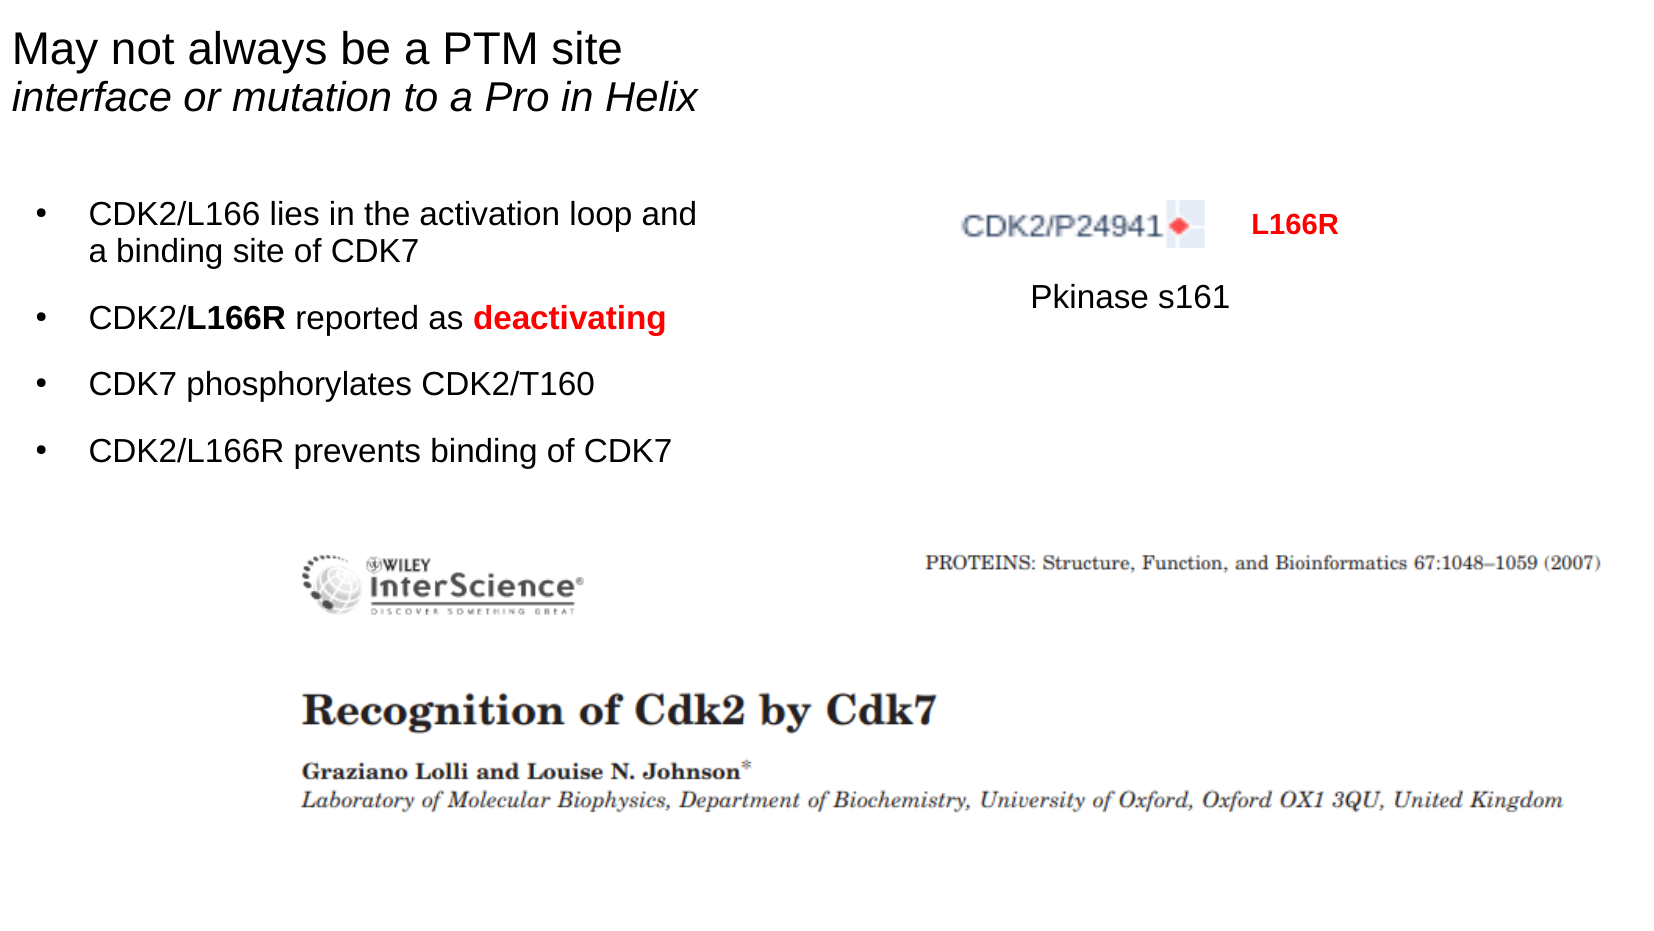

May not always be a PTM site
interface or mutation to a Pro in Helix
# CDK2/L166 lies in the activation loop and a binding site of CDK7
CDK2/L166R reported as deactivating
CDK7 phosphorylates CDK2/T160
CDK2/L166R prevents binding of CDK7
L166R
Pkinase s161